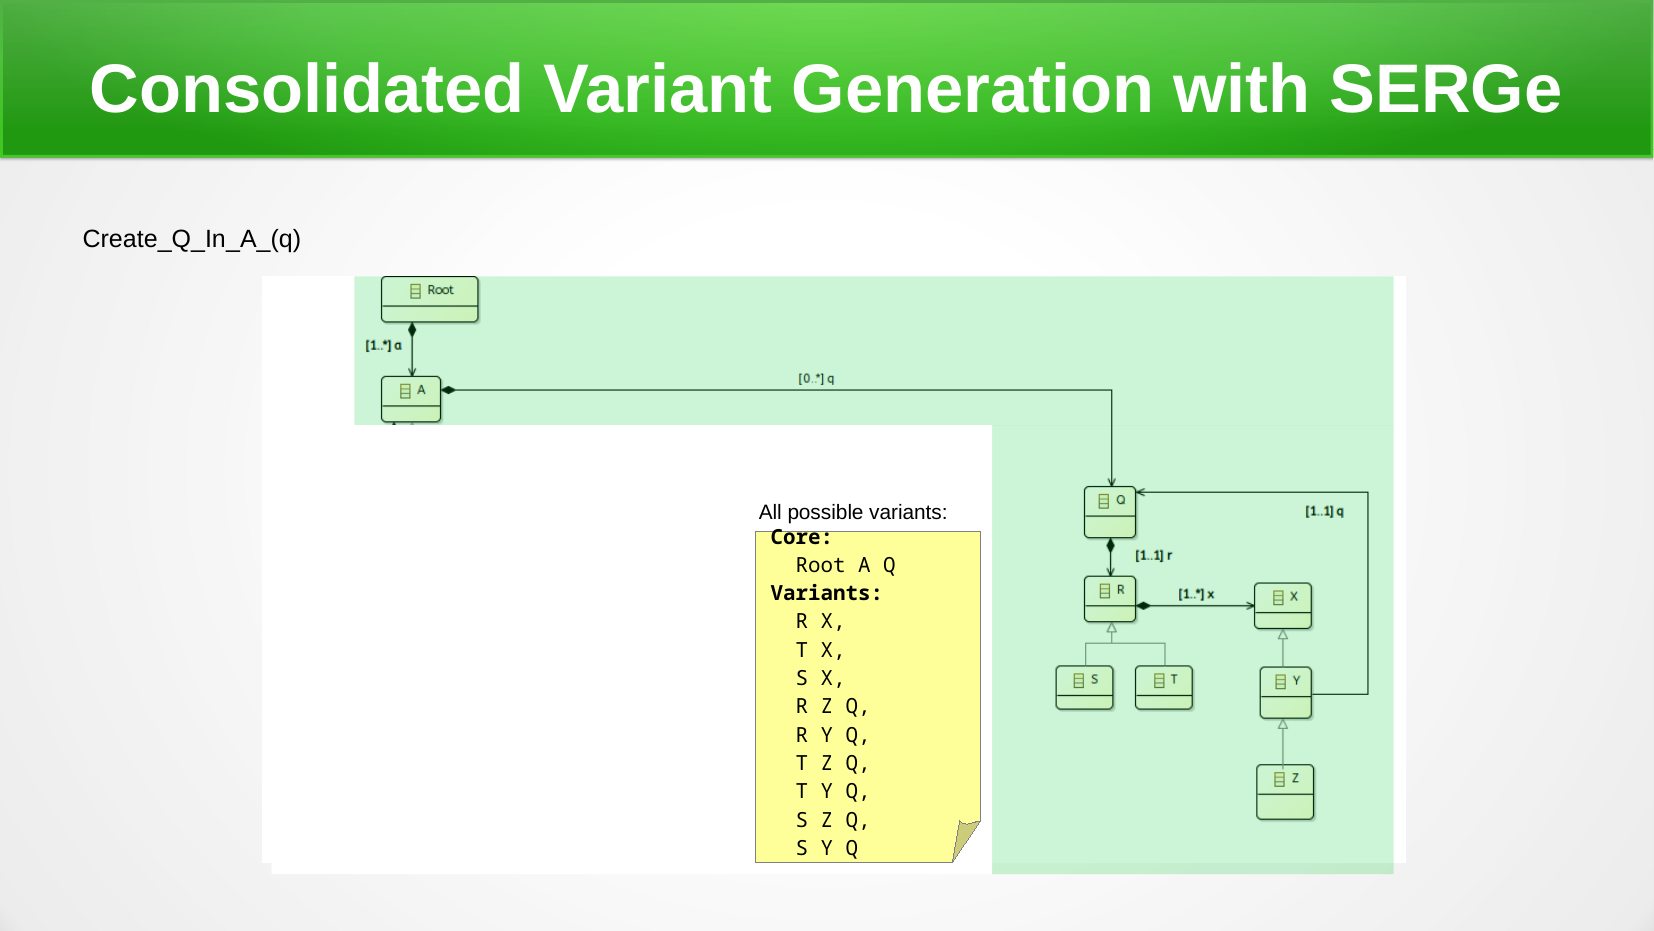

# Consolidated Variant Generation with SERGe
Create_Q_In_A_(q)
All possible variants:
Core:
 Root A Q
Variants:
 R X,
 T X,
 S X,
 R Z Q,
 R Y Q,
 T Z Q,
 T Y Q,
 S Z Q,
 S Y Q